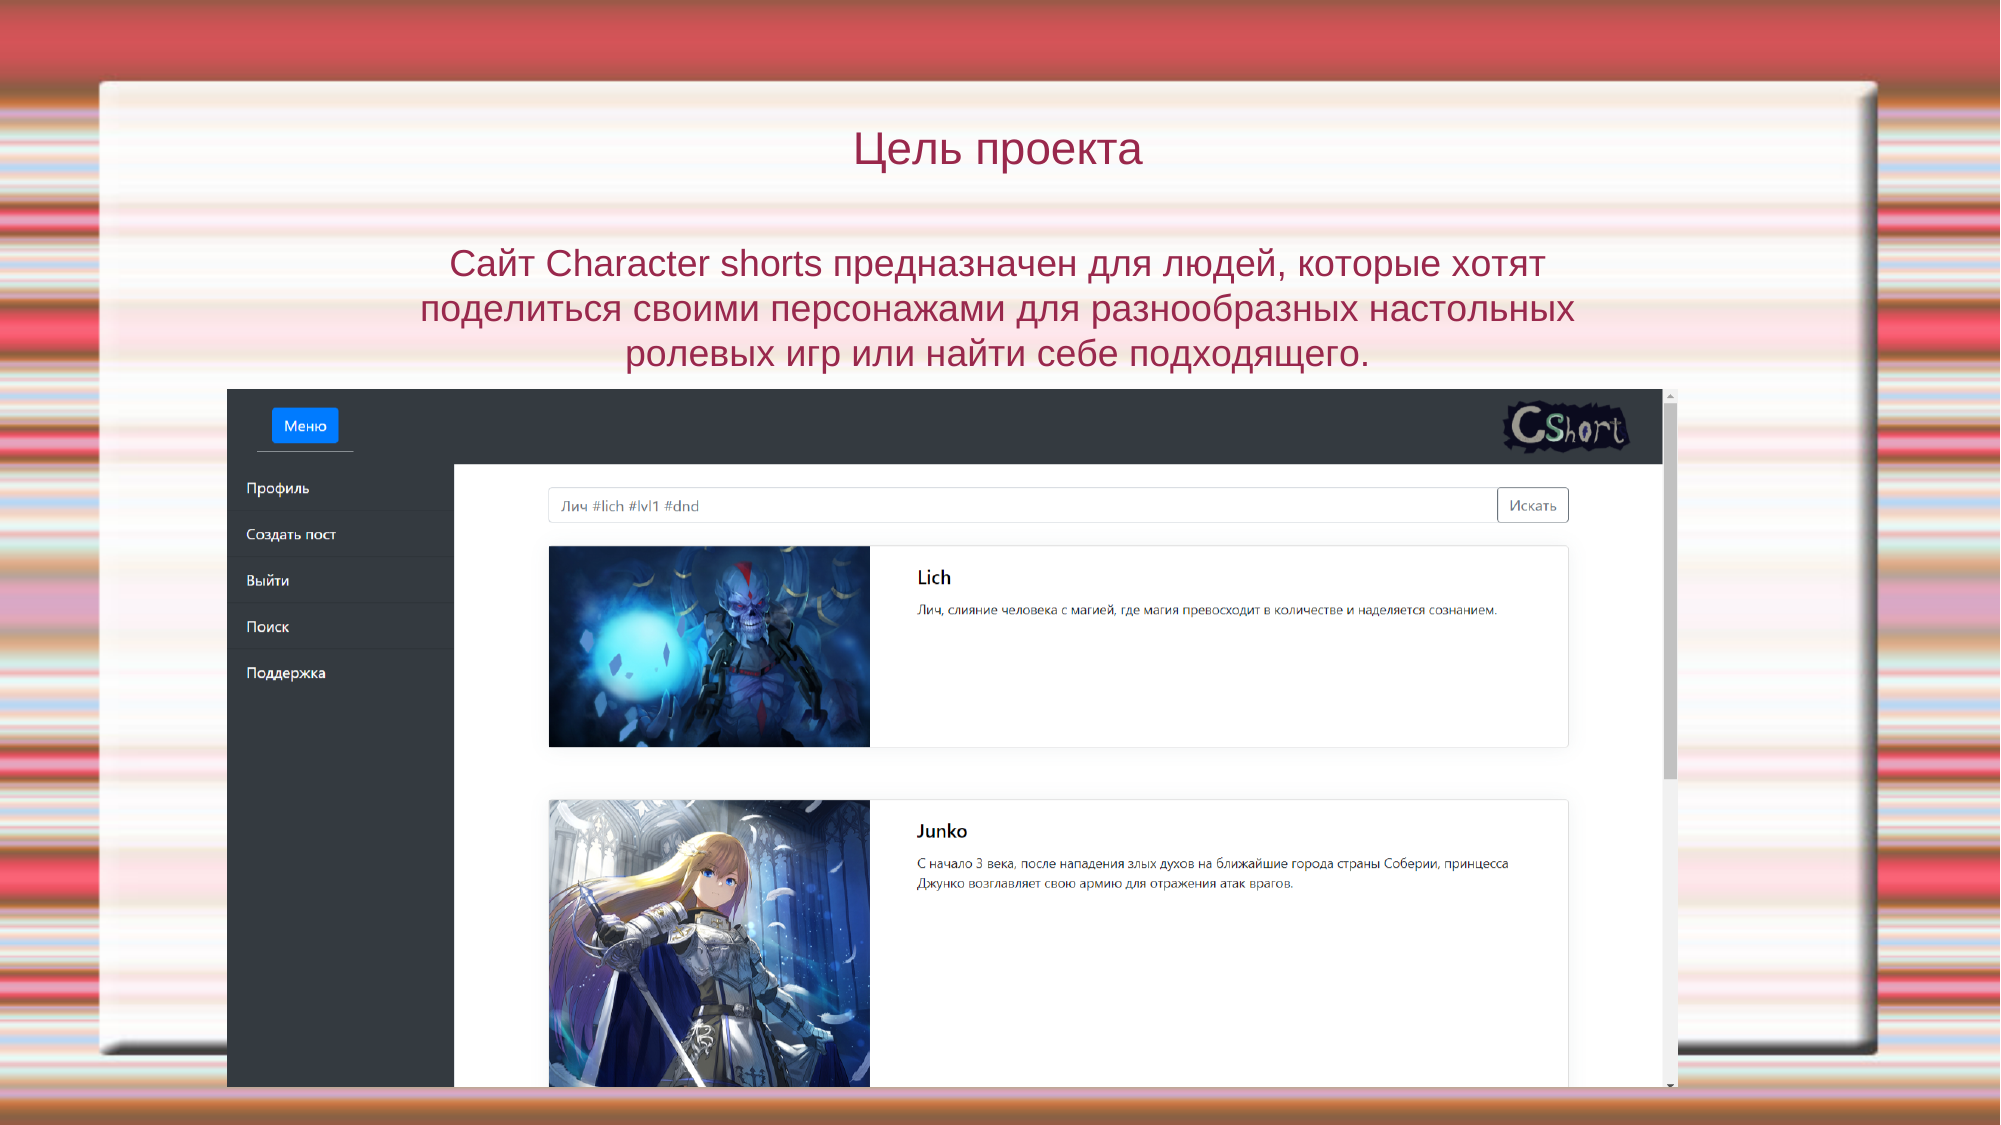

# Цель проекта
Сайт Character shorts предназначен для людей, которые хотят поделиться своими персонажами для разнообразных настольных ролевых игр или найти себе подходящего.